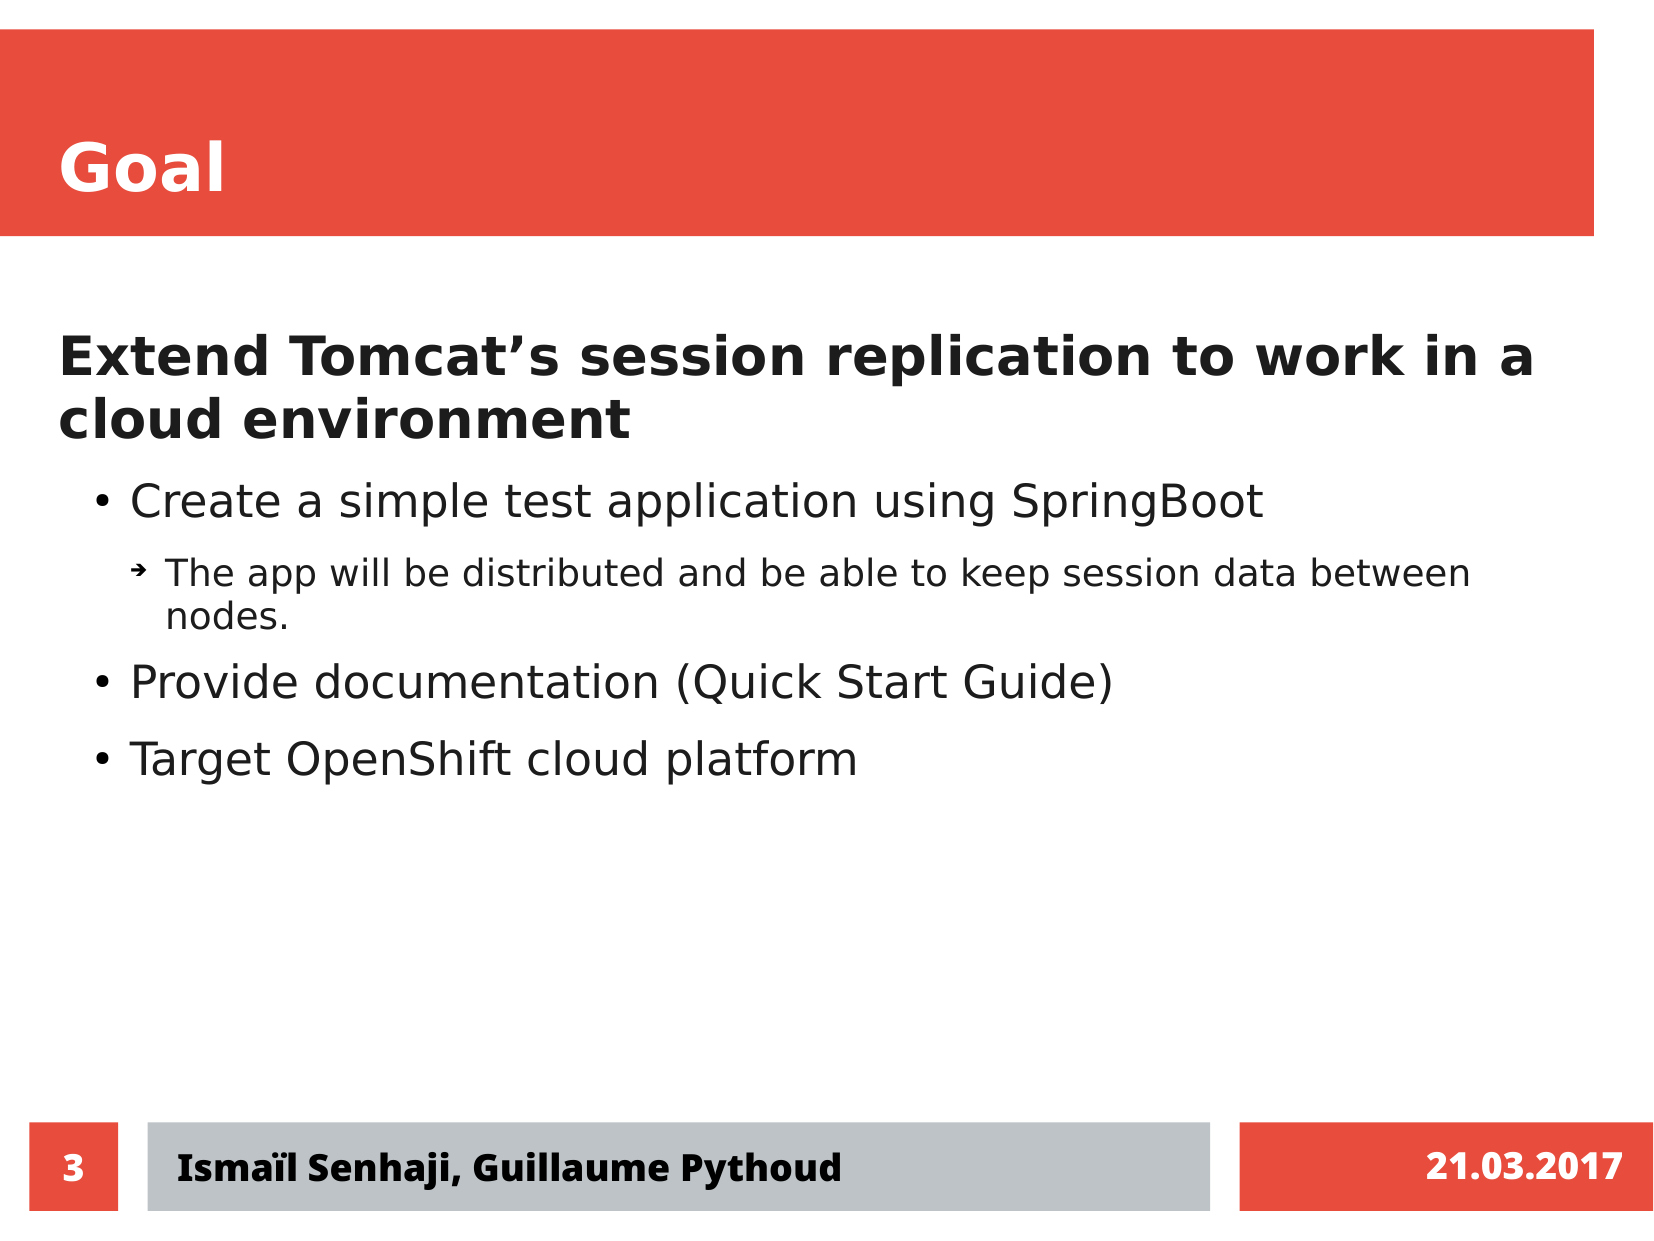

# Goal
Extend Tomcat’s session replication to work in a cloud environment
Create a simple test application using SpringBoot
The app will be distributed and be able to keep session data between nodes.
Provide documentation (Quick Start Guide)
Target OpenShift cloud platform
3
Ismaïl Senhaji, Guillaume Pythoud
21.03.2017